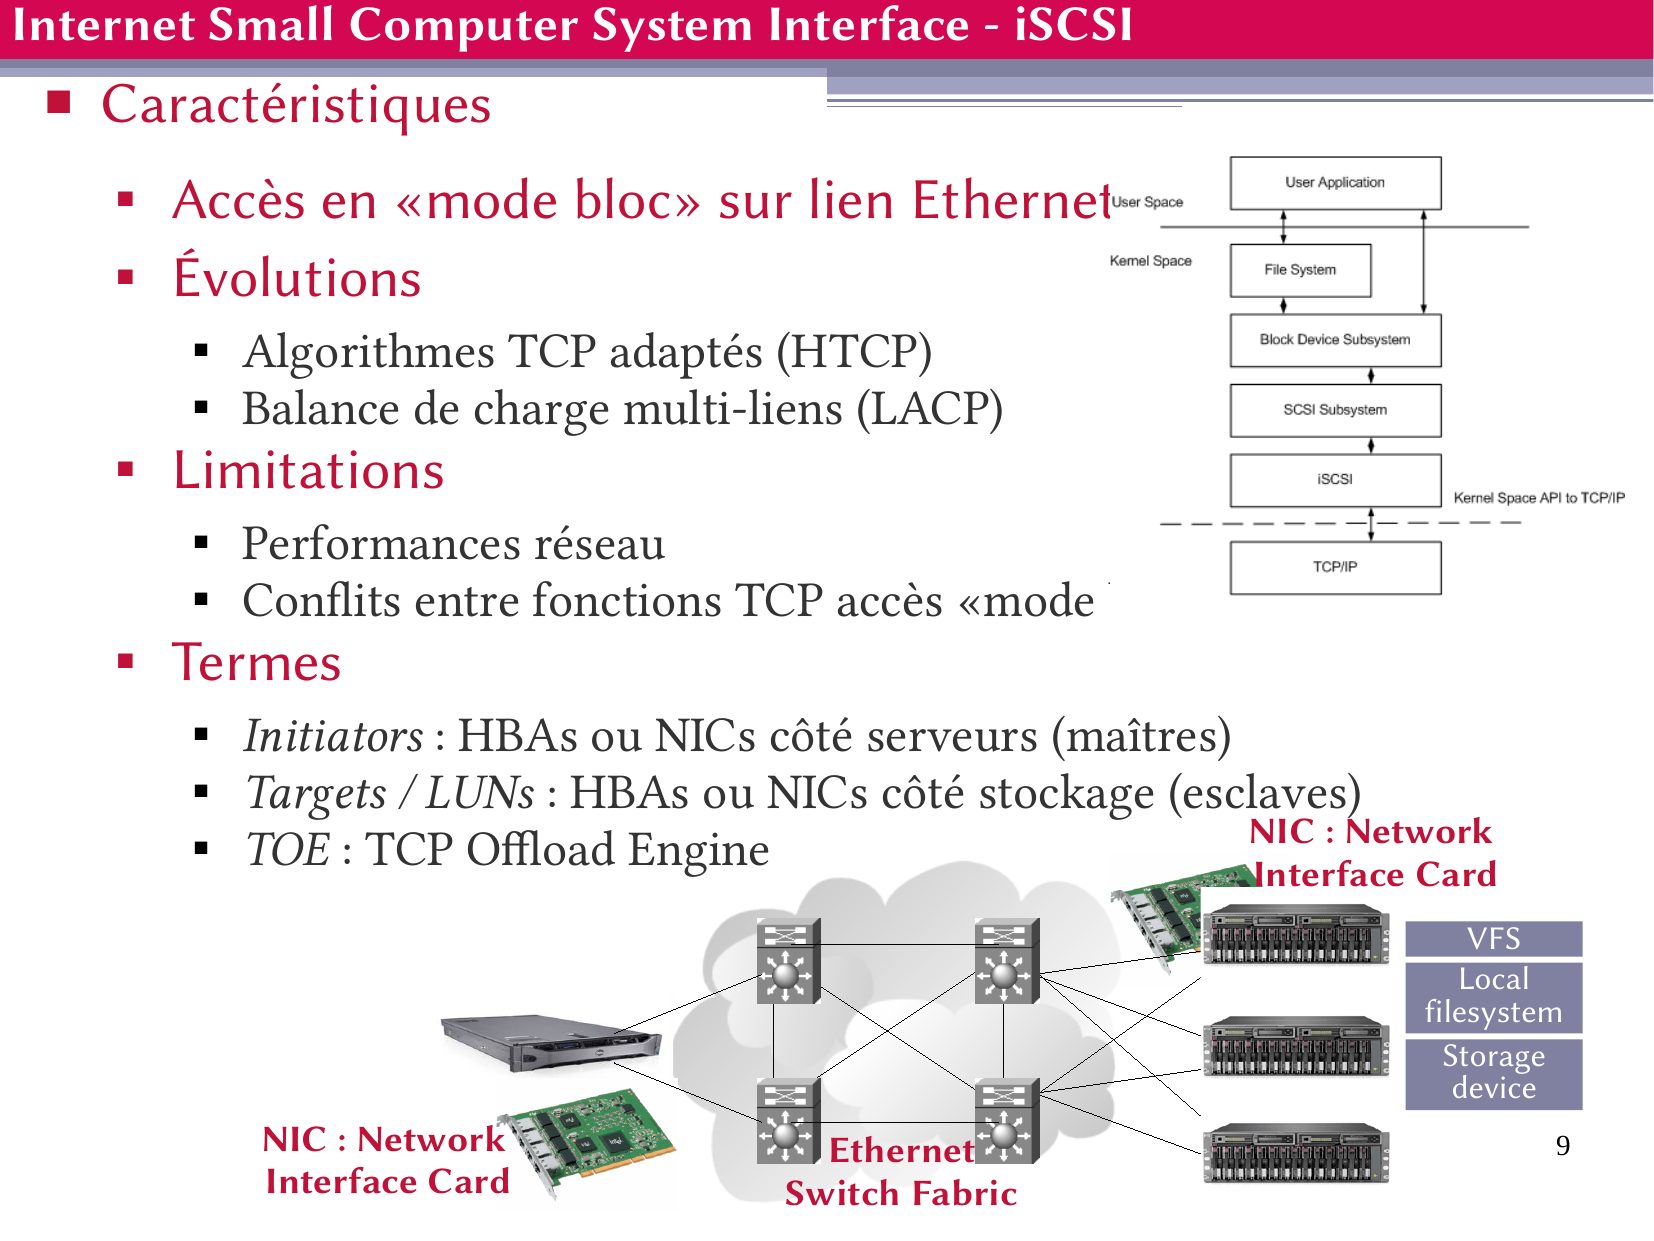

# Internet Small Computer System Interface - iSCSI
Caractéristiques
Accès en «mode bloc» sur lien Ethernet
Évolutions
Algorithmes TCP adaptés (HTCP)
Balance de charge multi-liens (LACP)
Limitations
Performances réseau
Conflits entre fonctions TCP accès «mode bloc»
Termes
Initiators : HBAs ou NICs côté serveurs (maîtres)
Targets / LUNs : HBAs ou NICs côté stockage (esclaves)
TOE : TCP Offload Engine
NIC : Network
Interface Card
VFS
Local filesystem
Storage device
NIC : Network
Interface Card
Ethernet
Switch Fabric
9